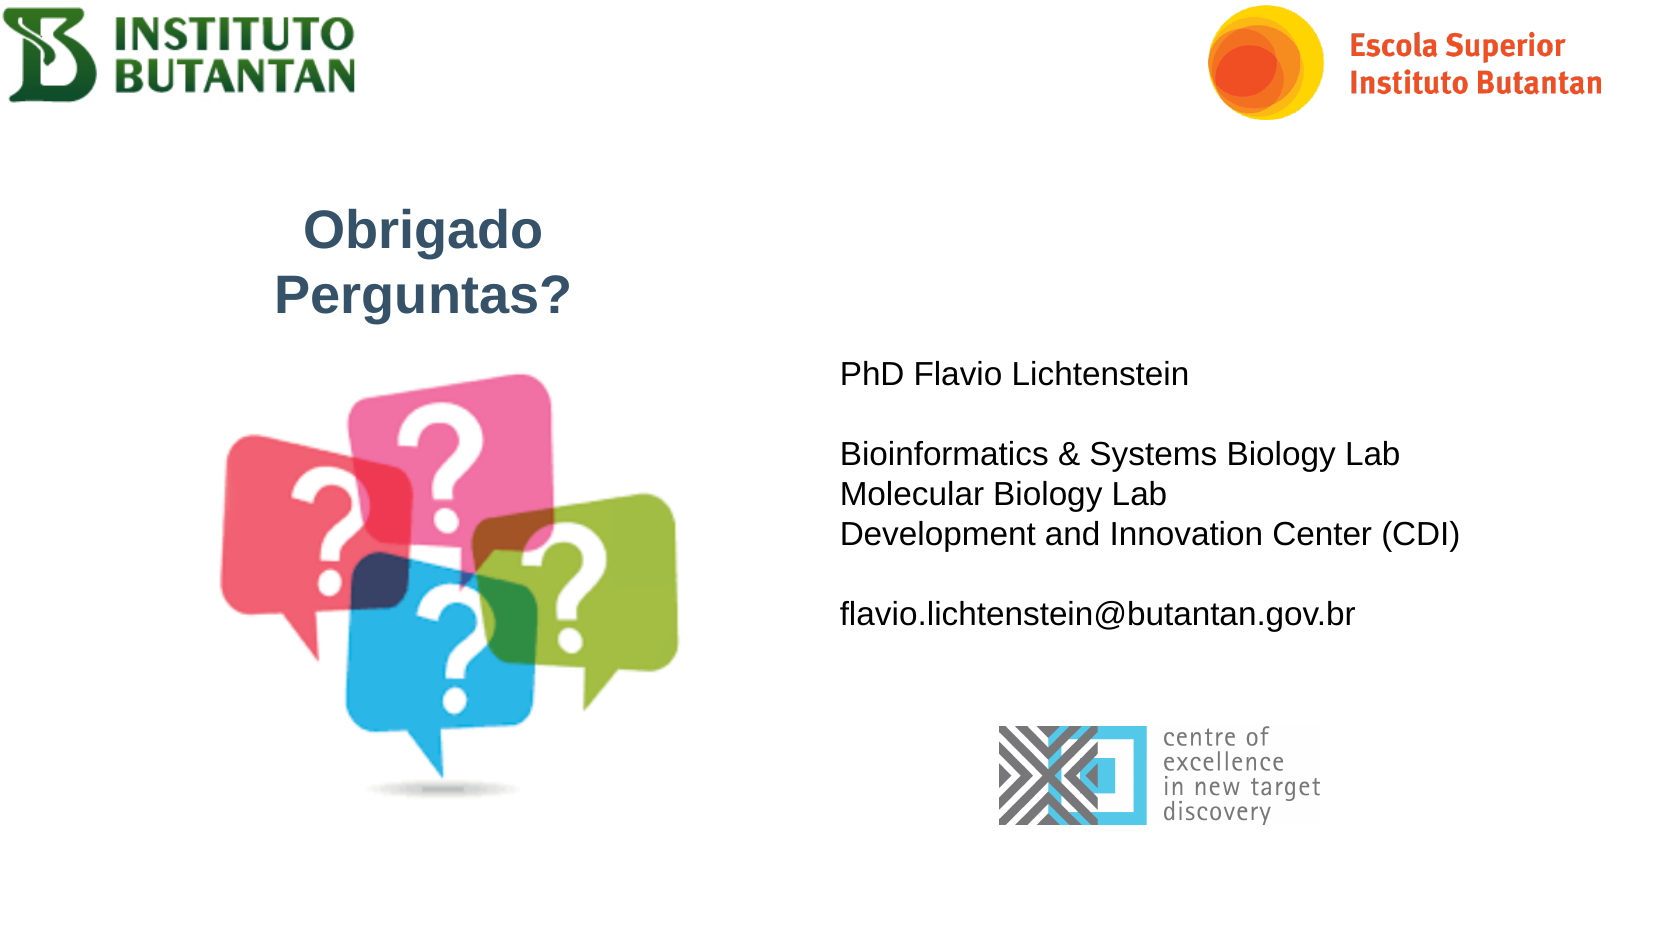

Obrigado
Perguntas?
PhD Flavio Lichtenstein
Bioinformatics & Systems Biology Lab
Molecular Biology Lab
Development and Innovation Center (CDI)
flavio.lichtenstein@butantan.gov.br